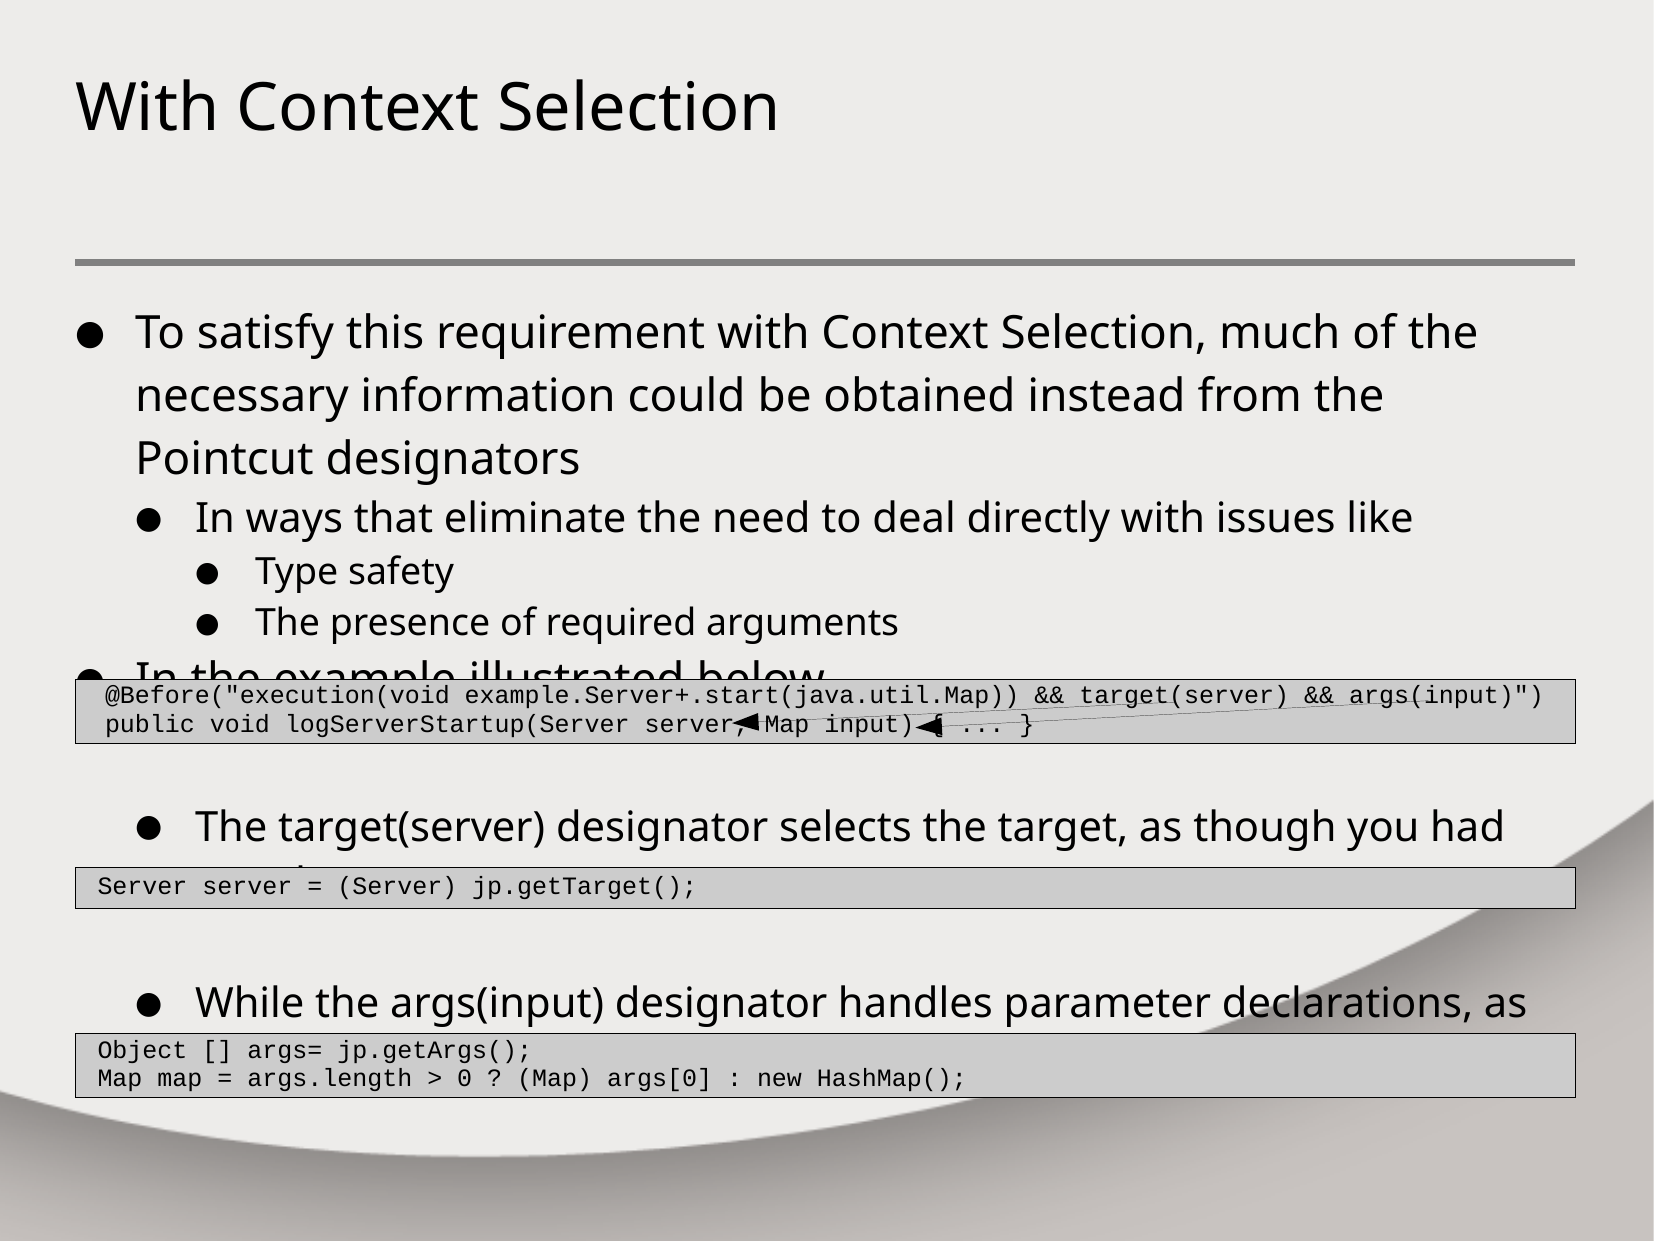

# With Context Selection
To satisfy this requirement with Context Selection, much of the necessary information could be obtained instead from the Pointcut designators
In ways that eliminate the need to deal directly with issues like
Type safety
The presence of required arguments
In the example illustrated below
The target(server) designator selects the target, as though you had typed
While the args(input) designator handles parameter declarations, as though you had typed
@Before("execution(void example.Server+.start(java.util.Map)) && target(server) && args(input)")
public void logServerStartup(Server server, Map input) { ... }
Server server = (Server) jp.getTarget();
Object [] args= jp.getArgs();
Map map = args.length > 0 ? (Map) args[0] : new HashMap();